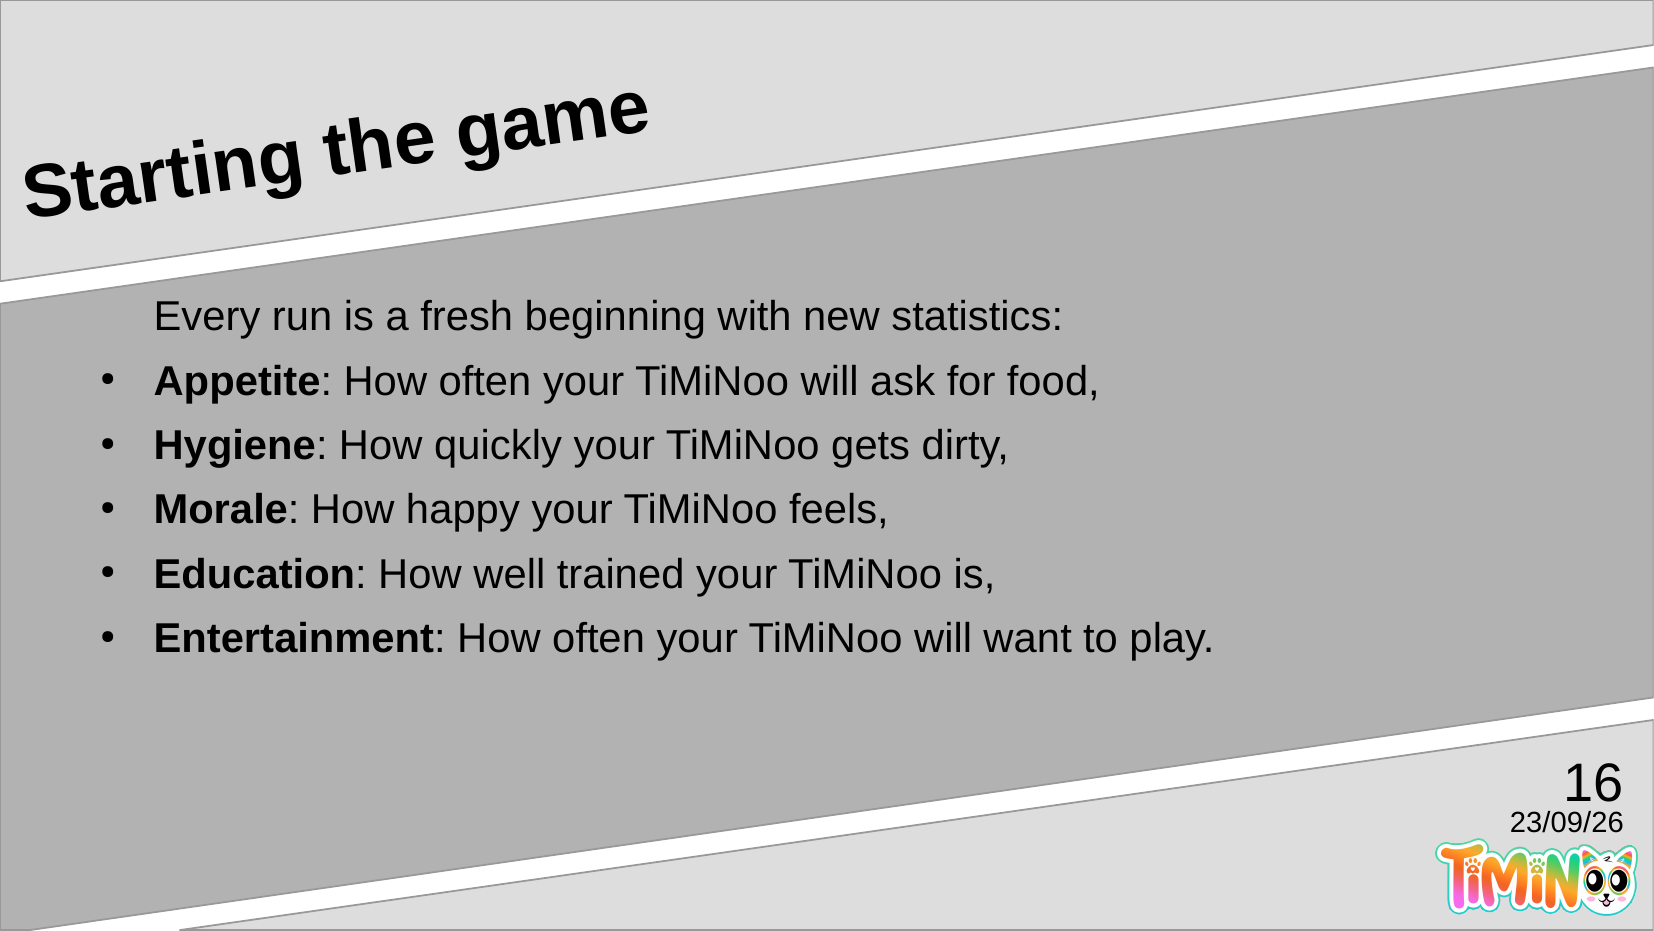

# Starting the game
Every run is a fresh beginning with new statistics:
Appetite: How often your TiMiNoo will ask for food,
Hygiene: How quickly your TiMiNoo gets dirty,
Morale: How happy your TiMiNoo feels,
Education: How well trained your TiMiNoo is,
Entertainment: How often your TiMiNoo will want to play.
16